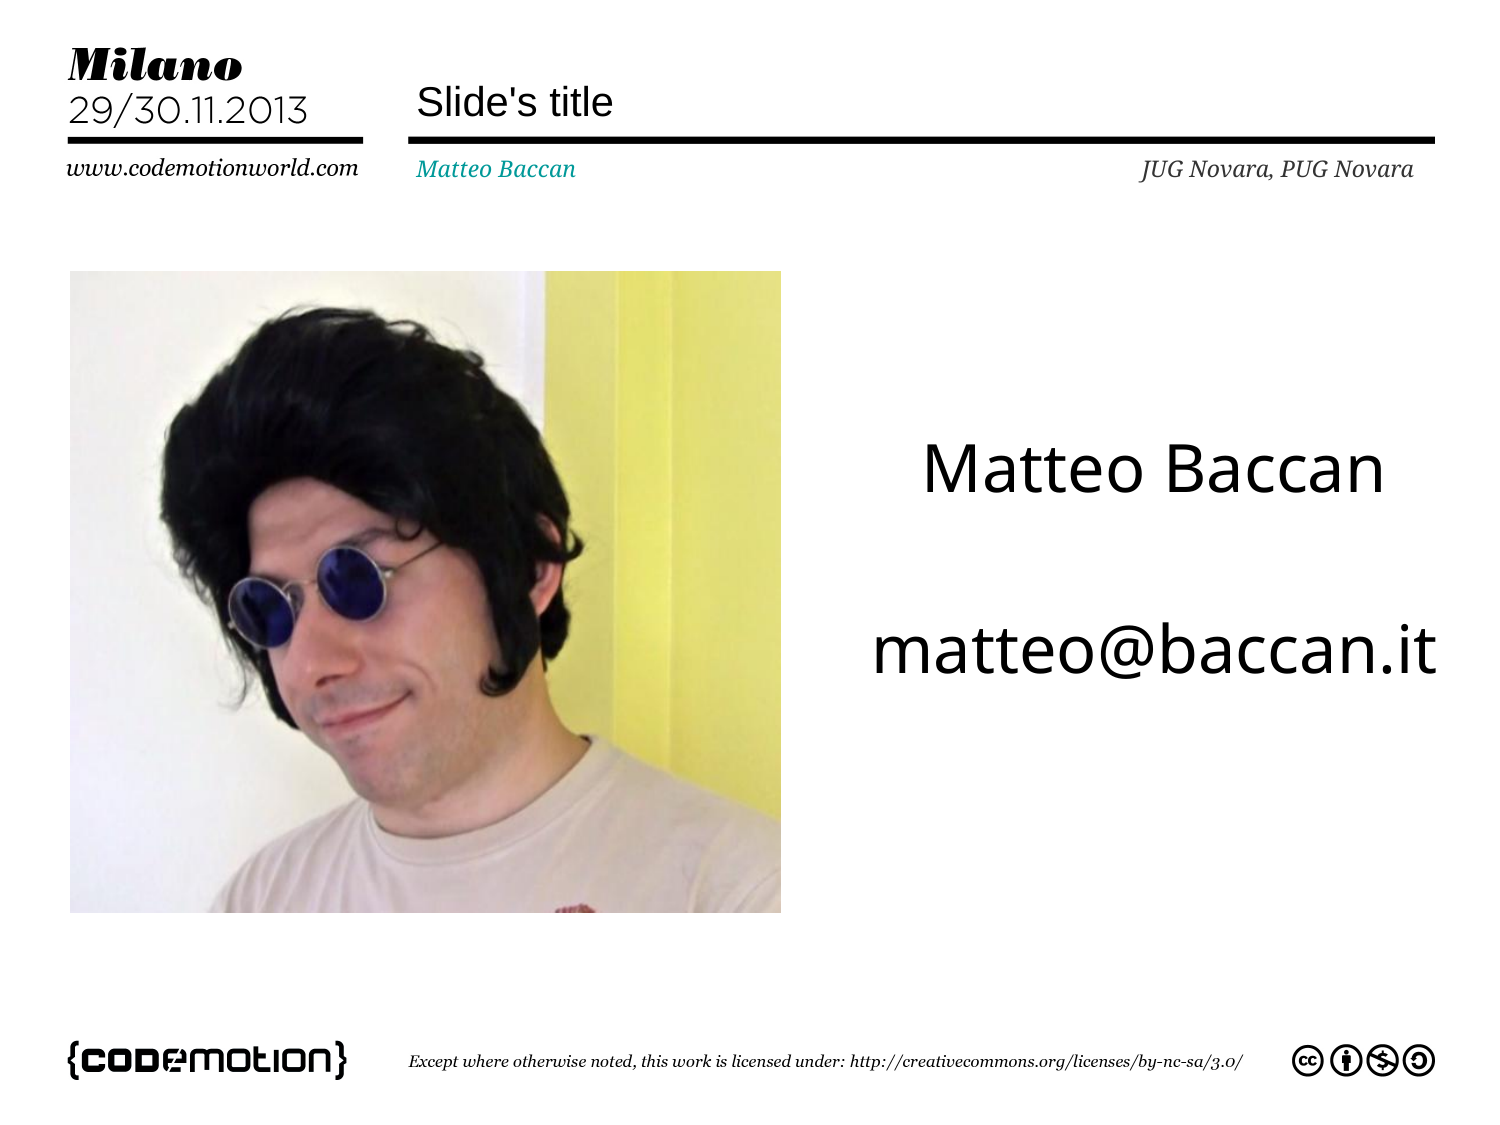

# Slide's title
Matteo Baccan
JUG Novara, PUG Novara
Matteo Baccan
matteo@baccan.it